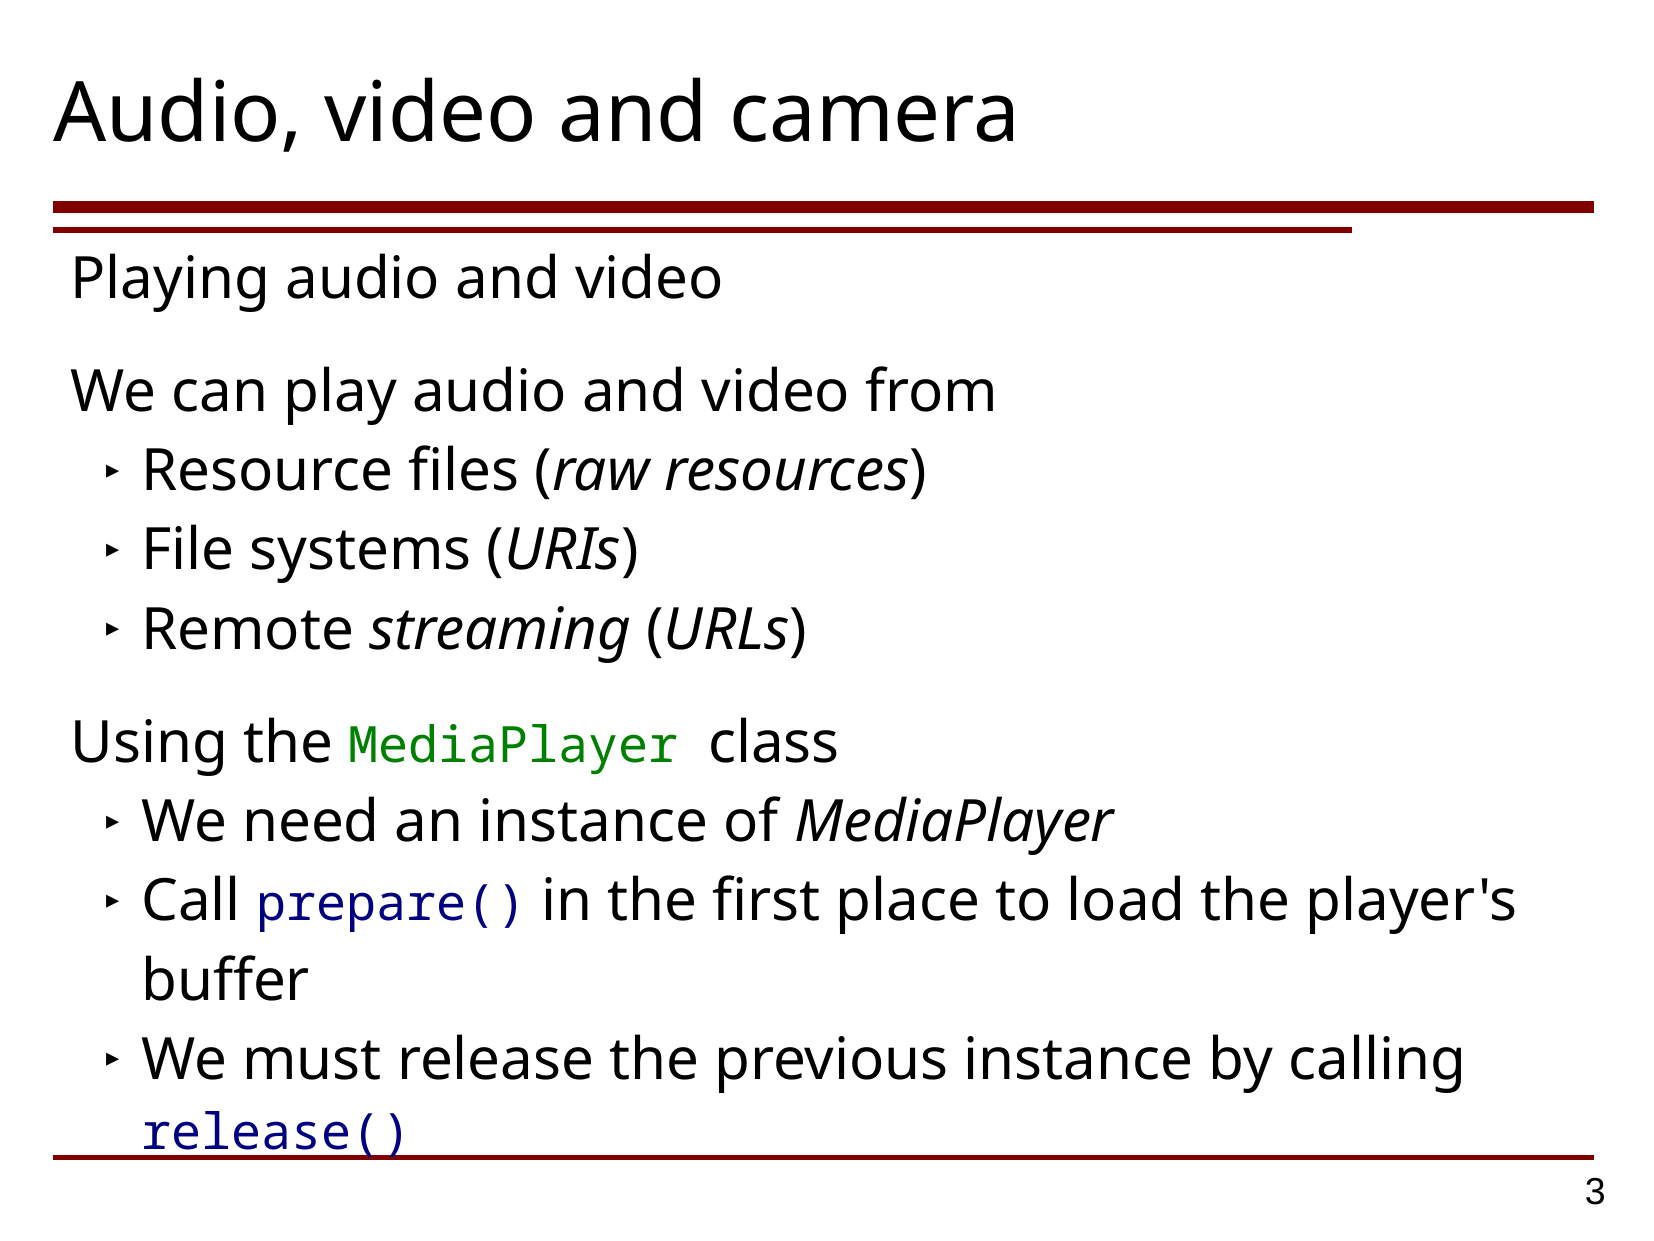

# Audio, video and camera
Playing audio and video
We can play audio and video from
Resource files (raw resources)
File systems (URIs)
Remote streaming (URLs)
Using the MediaPlayer class
We need an instance of MediaPlayer
Call prepare() in the first place to load the player's
buffer
We must release the previous instance by calling
release()